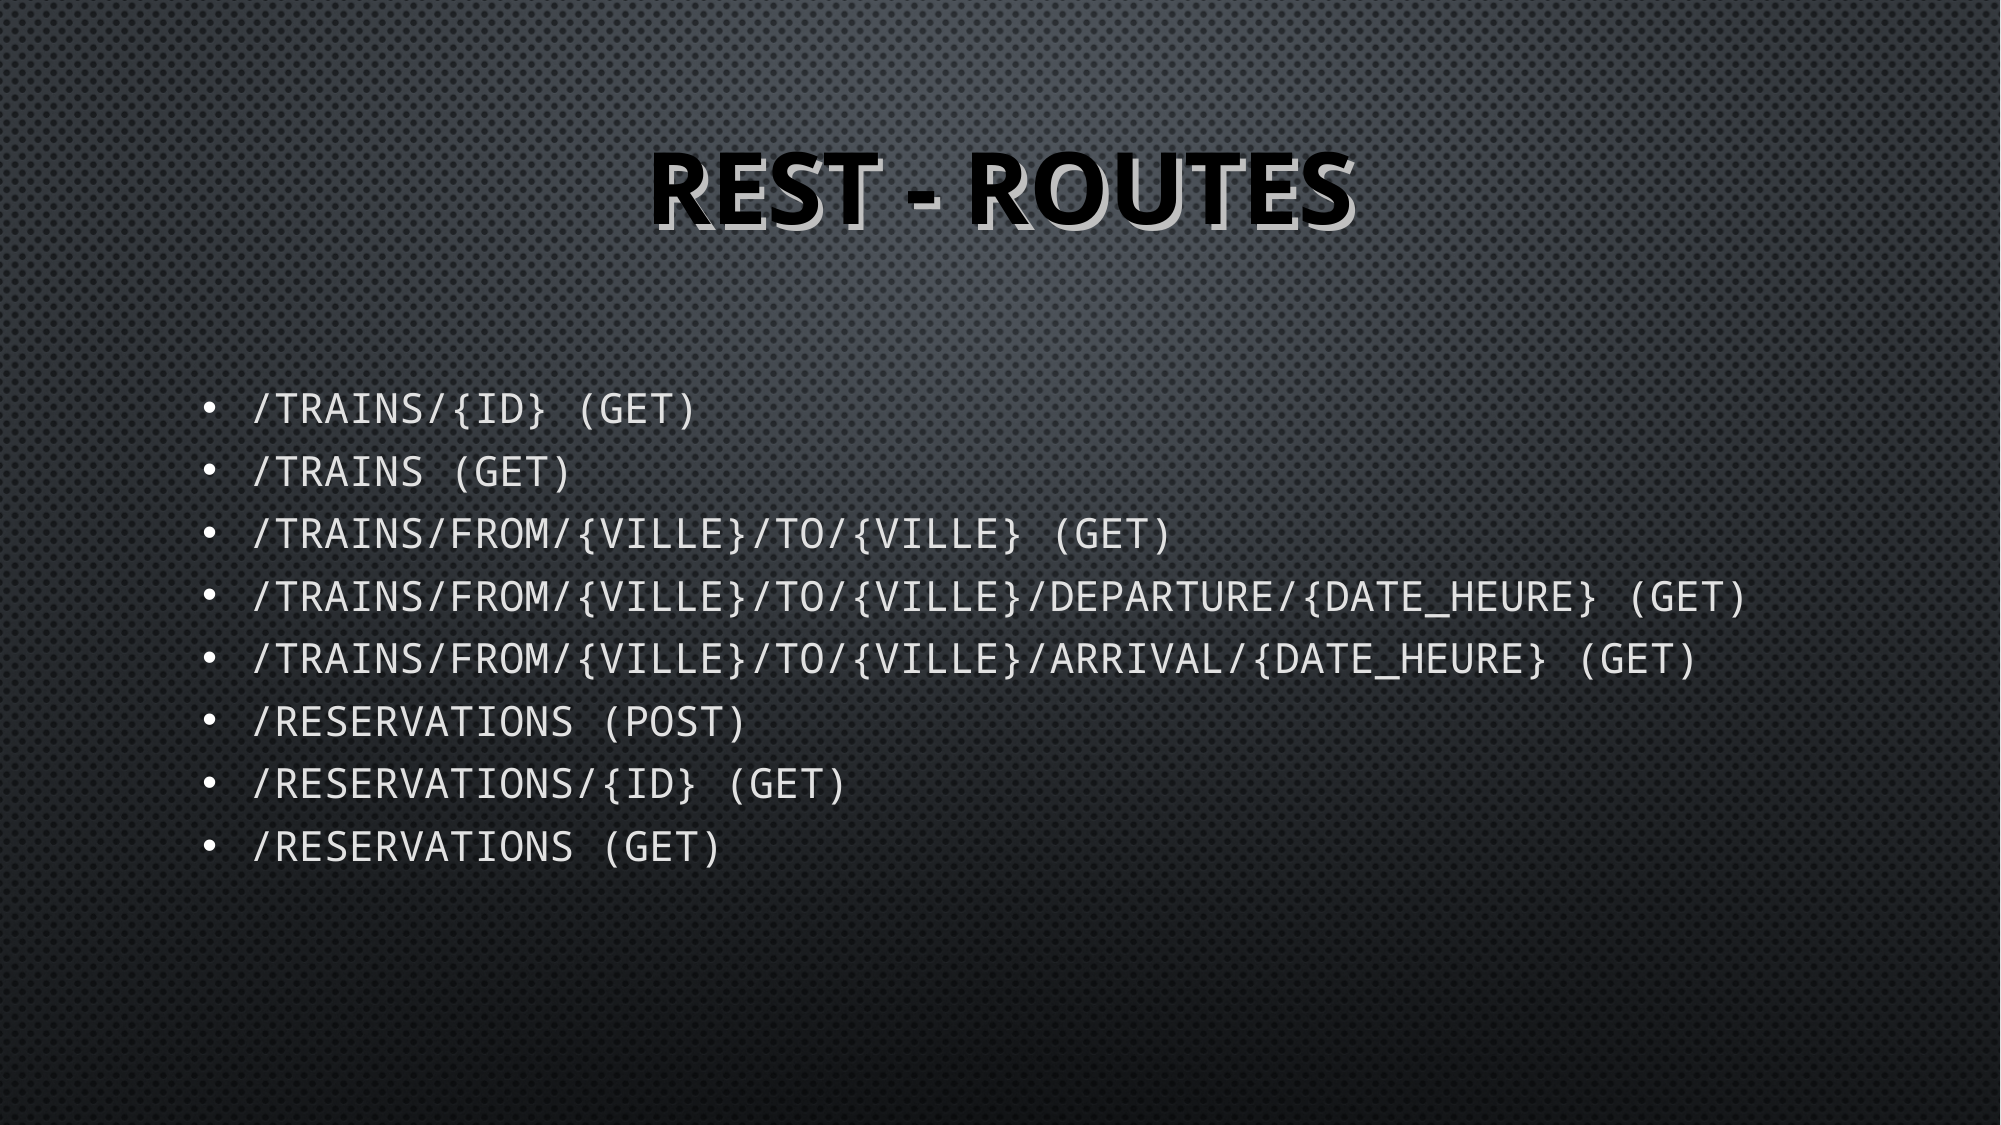

# REST - Routes
/trains/{id} (GET)
/trains (GET)
/trains/from/{ville}/to/{ville} (GET)
/trains/from/{ville}/to/{ville}/departure/{date_heure} (GET)
/trains/from/{ville}/to/{ville}/arrival/{date_heure} (GET)
/reservations (POST)
/reservations/{id} (GET)
/reservations (GET)